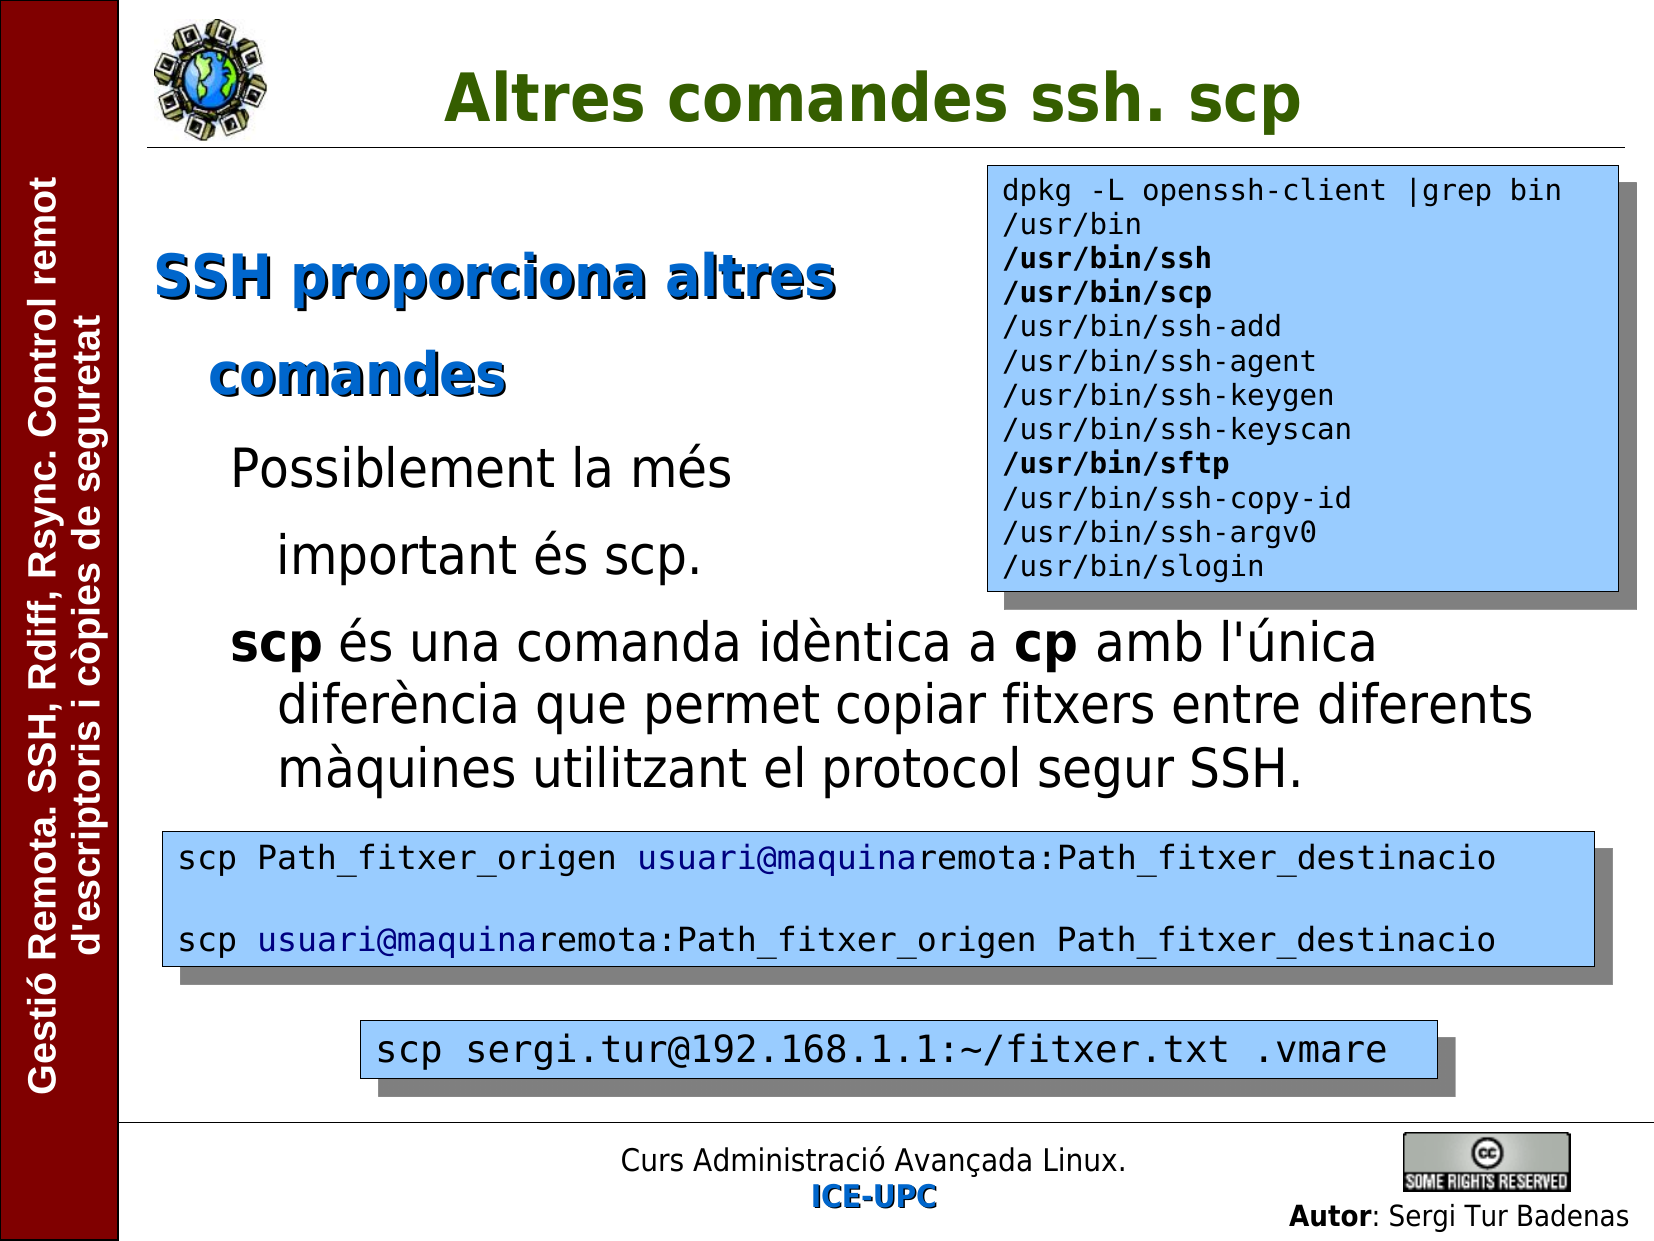

# Altres comandes ssh. scp
dpkg -L openssh-client |grep bin
/usr/bin
/usr/bin/ssh
/usr/bin/scp
/usr/bin/ssh-add
/usr/bin/ssh-agent
/usr/bin/ssh-keygen
/usr/bin/ssh-keyscan
/usr/bin/sftp
/usr/bin/ssh-copy-id
/usr/bin/ssh-argv0
/usr/bin/slogin
SSH proporciona altres
 comandes
Possiblement la més
 important és scp.
scp és una comanda idèntica a cp amb l'única diferència que permet copiar fitxers entre diferents màquines utilitzant el protocol segur SSH.
scp Path_fitxer_origen usuari@maquinaremota:Path_fitxer_destinacio
scp usuari@maquinaremota:Path_fitxer_origen Path_fitxer_destinacio
scp sergi.tur@192.168.1.1:~/fitxer.txt .vmare